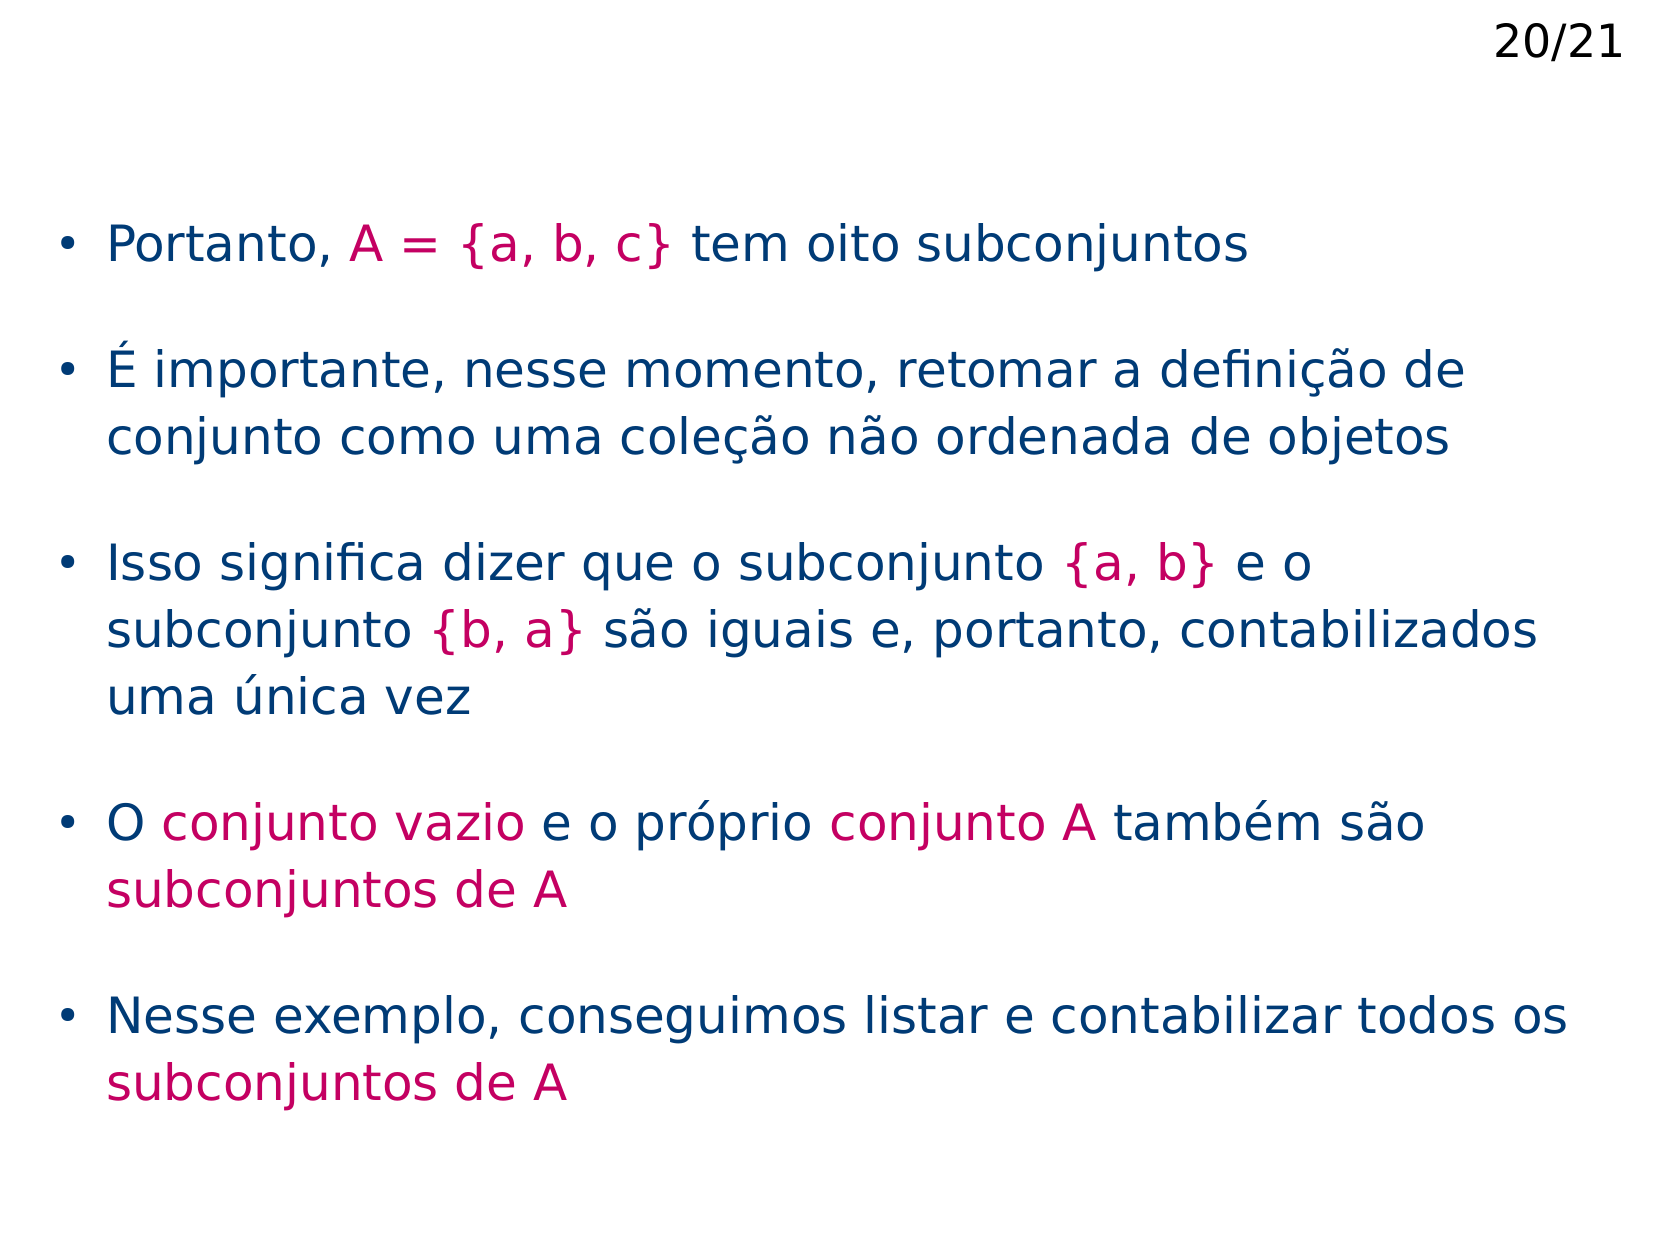

20
#
Portanto, A = {a, b, c} tem oito subconjuntos
É importante, nesse momento, retomar a definição de conjunto como uma coleção não ordenada de objetos
Isso significa dizer que o subconjunto {a, b} e o subconjunto {b, a} são iguais e, portanto, contabilizados uma única vez
O conjunto vazio e o próprio conjunto A também são subconjuntos de A
Nesse exemplo, conseguimos listar e contabilizar todos os subconjuntos de A